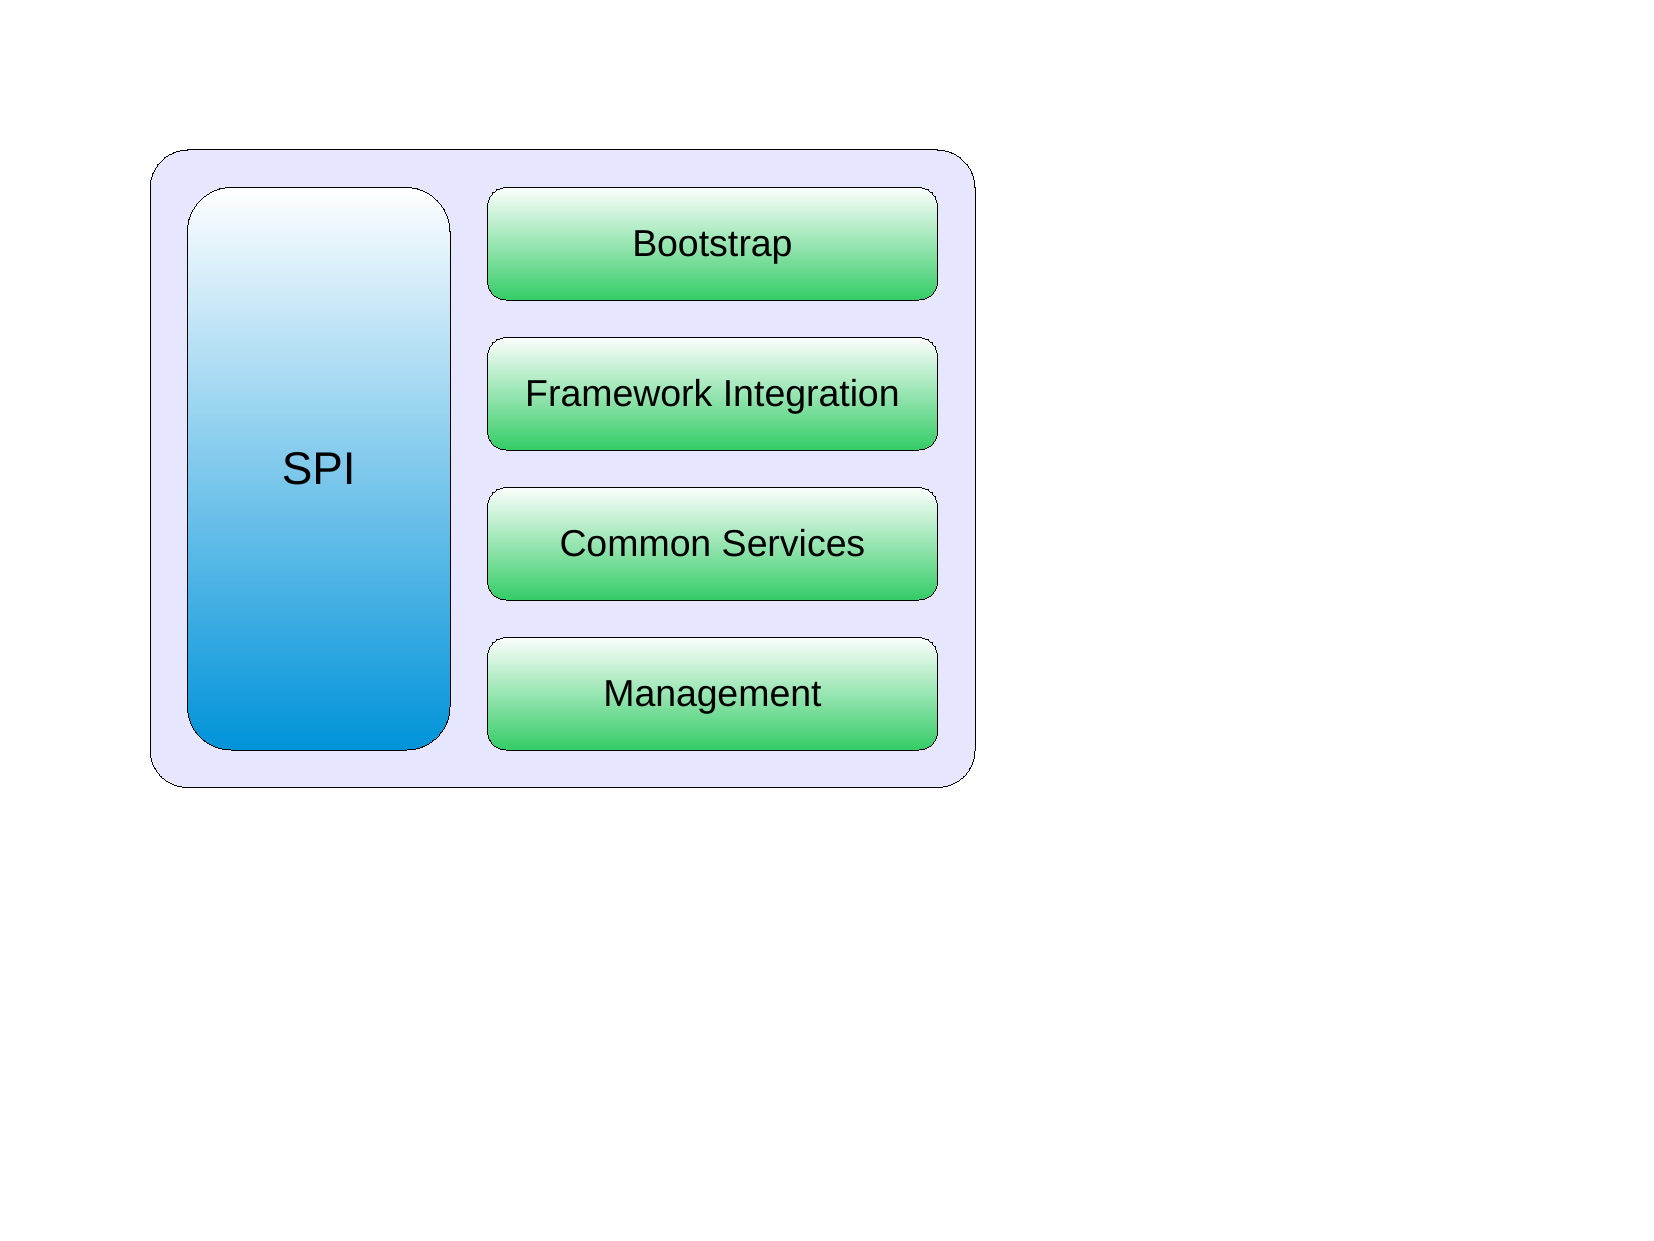

SPI
Bootstrap
Framework Integration
Common Services
Management